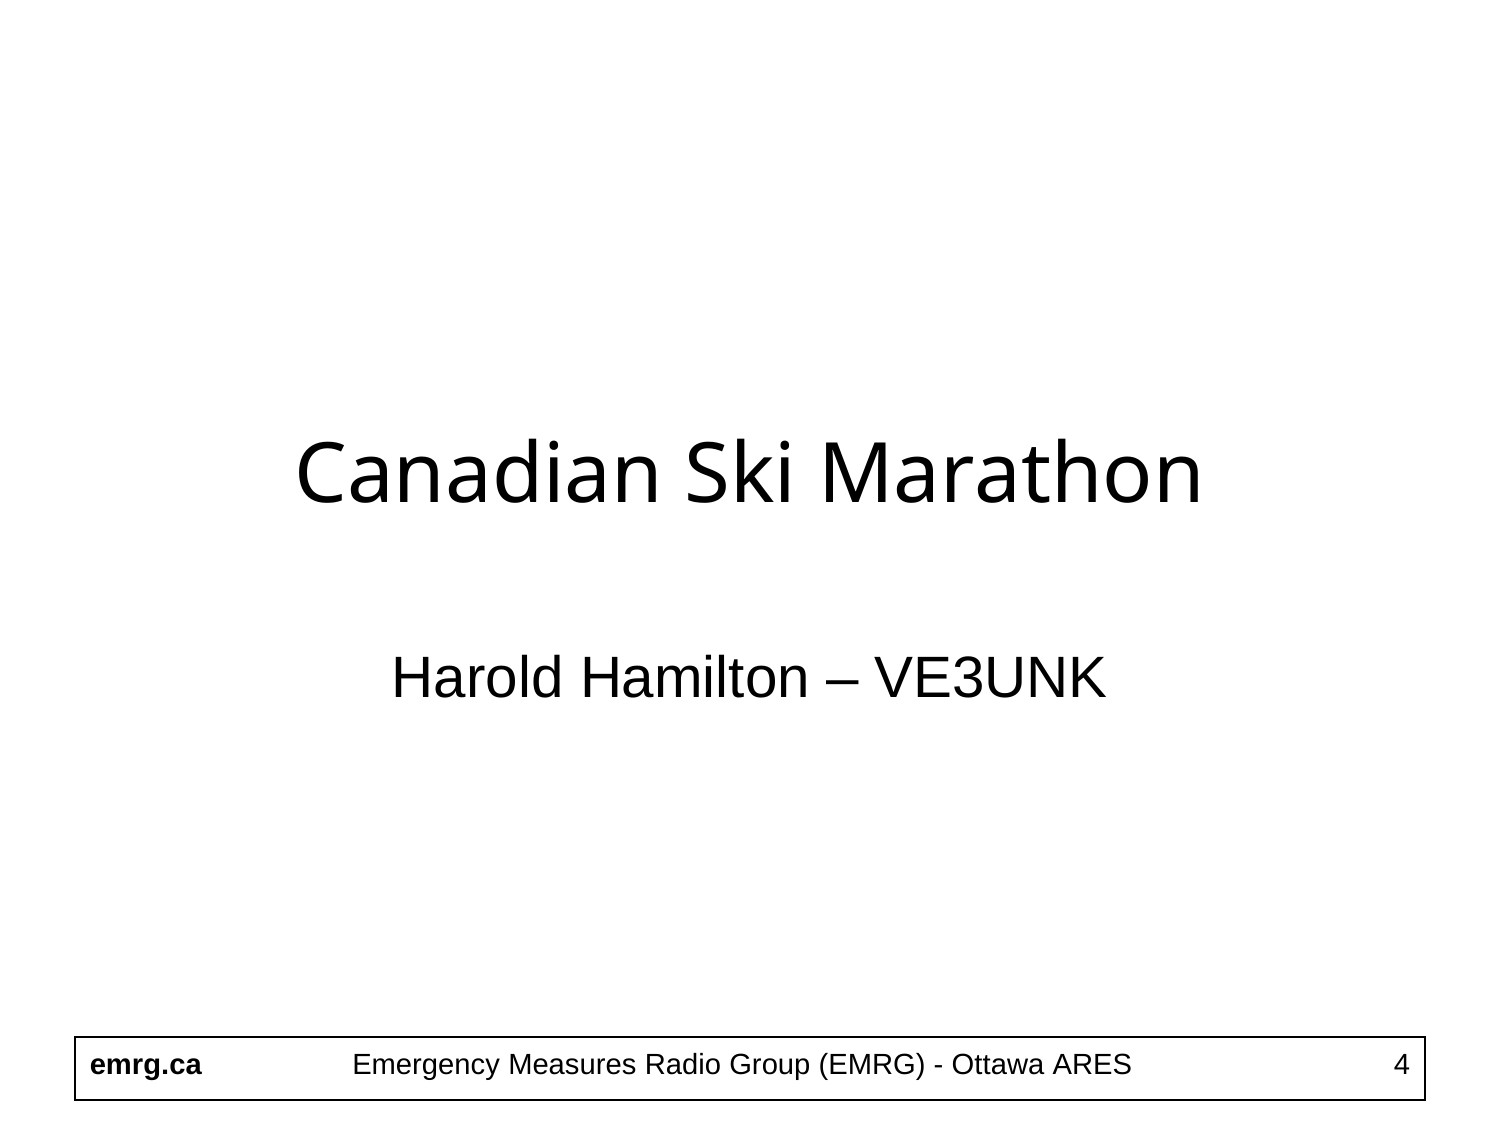

# Canadian Ski Marathon
Harold Hamilton – VE3UNK
Emergency Measures Radio Group (EMRG) - Ottawa ARES